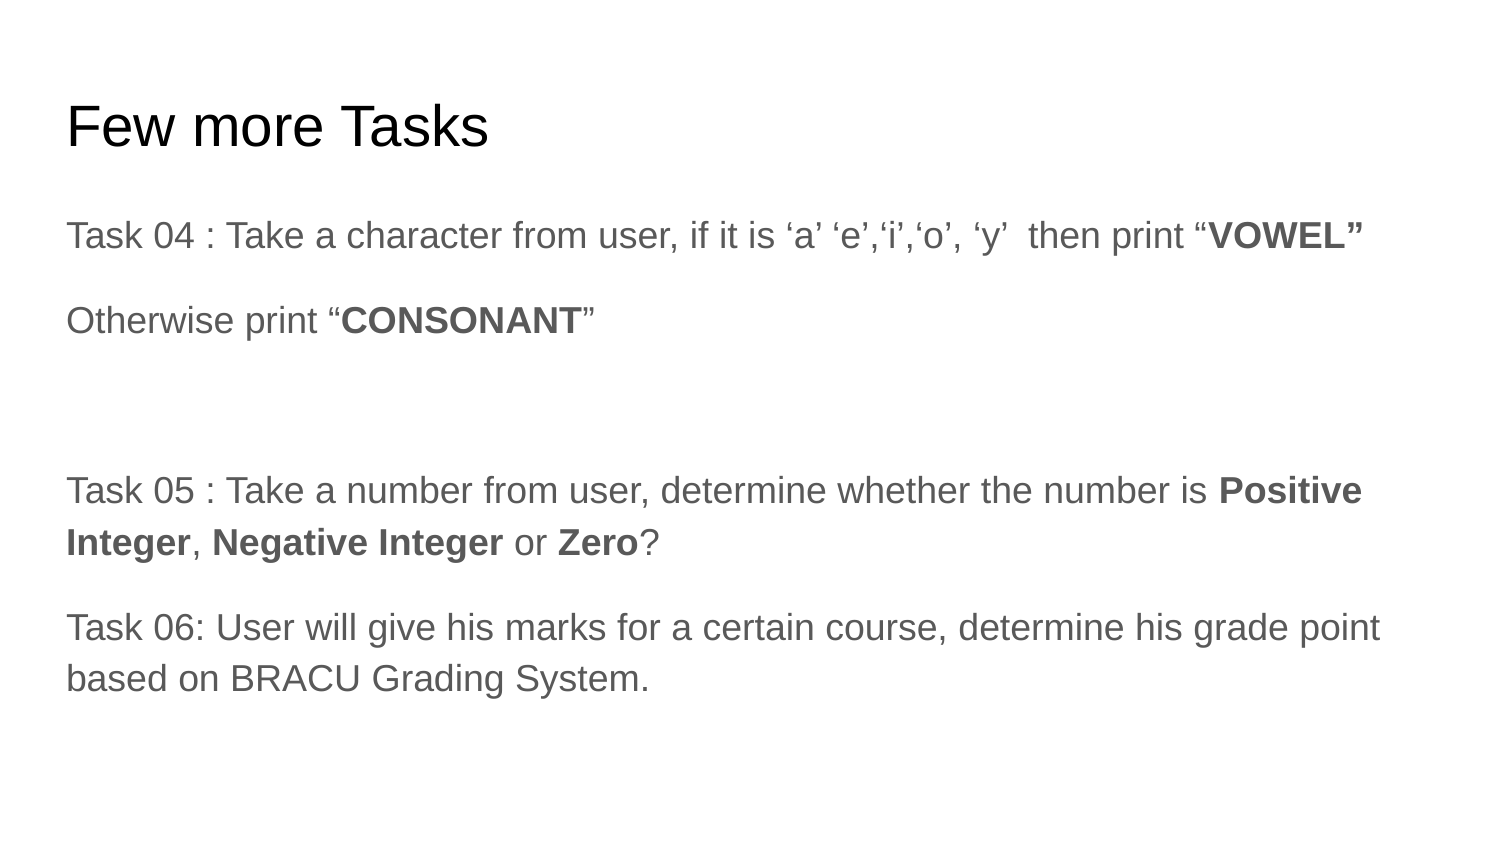

# Few more Tasks
Task 04 : Take a character from user, if it is ‘a’ ‘e’,‘i’,‘o’, ‘y’ then print “VOWEL”
Otherwise print “CONSONANT”
Task 05 : Take a number from user, determine whether the number is Positive Integer, Negative Integer or Zero?
Task 06: User will give his marks for a certain course, determine his grade point based on BRACU Grading System.